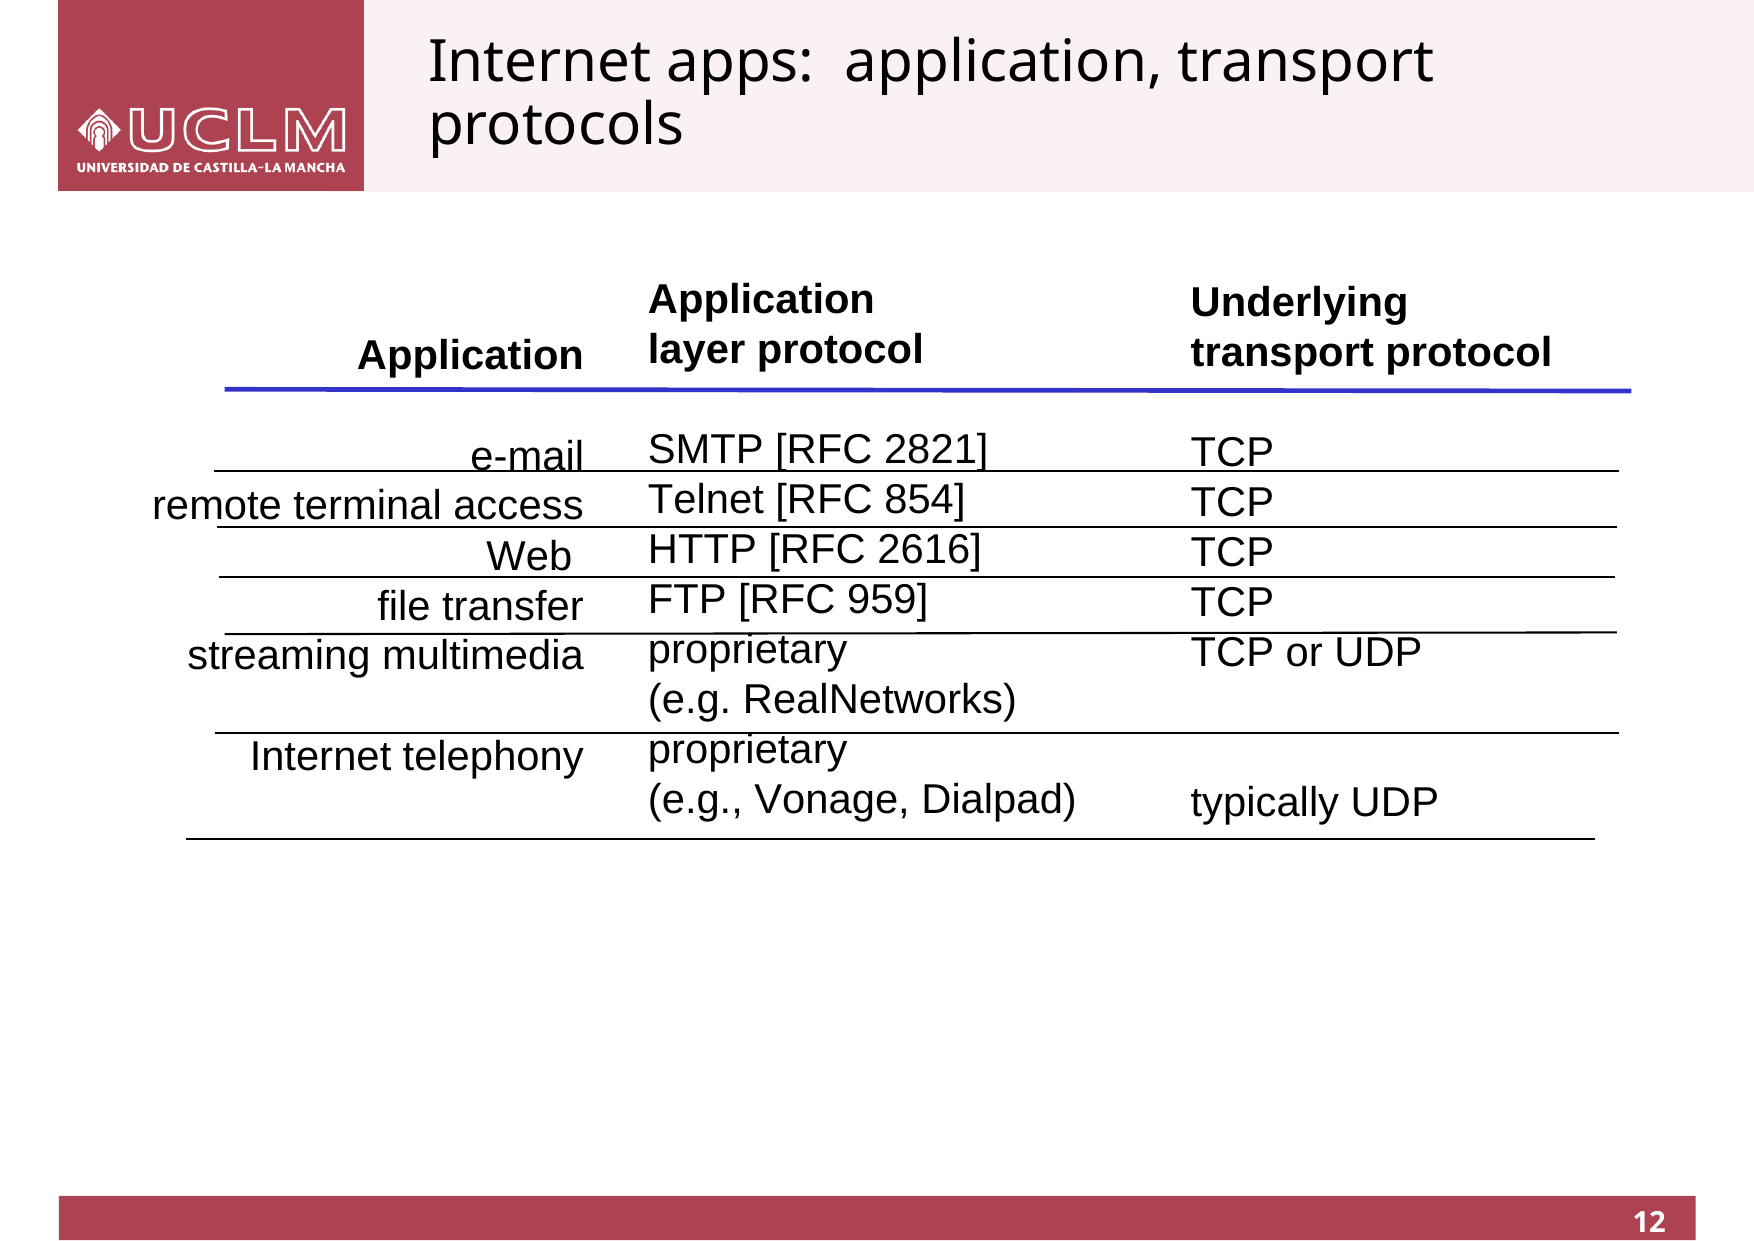

# Internet apps: application, transport protocols
Application
layer protocol
SMTP [RFC 2821]
Telnet [RFC 854]
HTTP [RFC 2616]
FTP [RFC 959]
proprietary
(e.g. RealNetworks)
proprietary
(e.g., Vonage, Dialpad)
Underlying
transport protocol
TCP
TCP
TCP
TCP
TCP or UDP
typically UDP
Application
e-mail
remote terminal access
Web
file transfer
streaming multimedia
Internet telephony
12